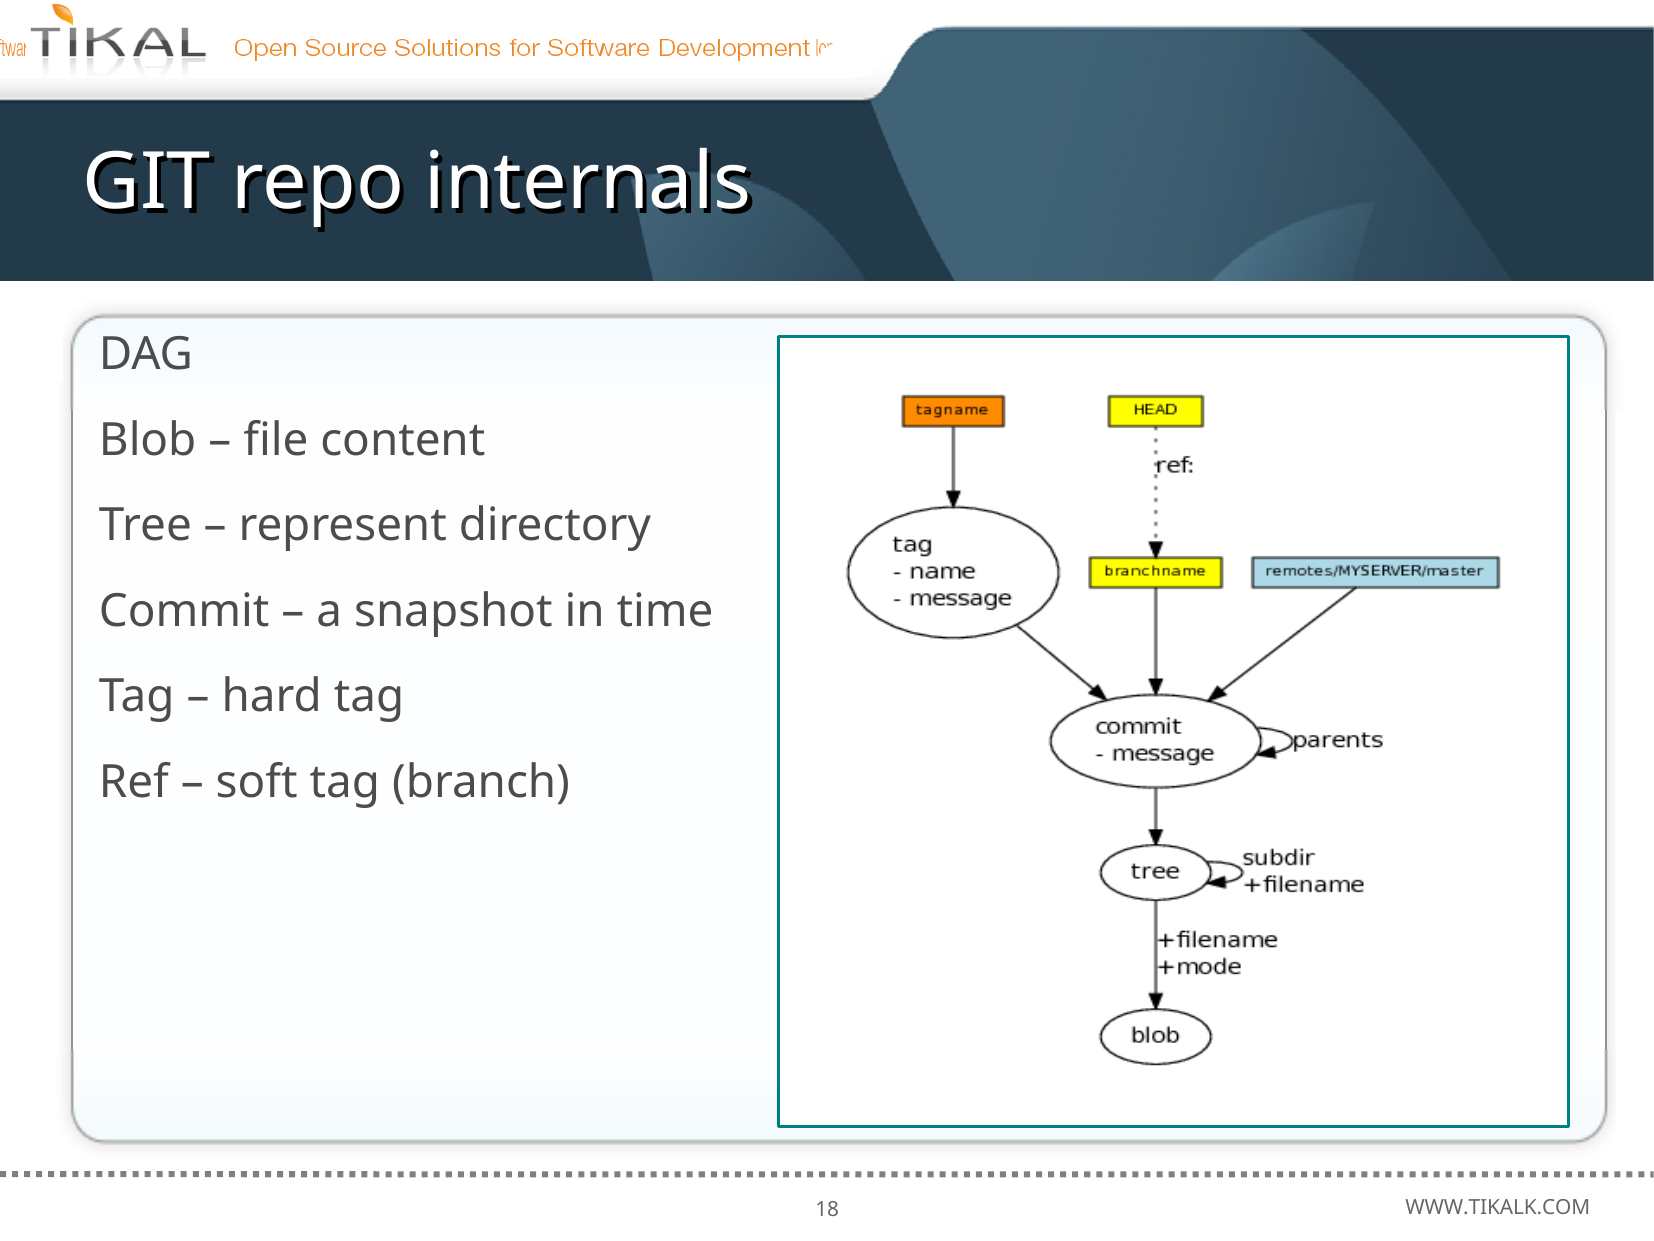

# GIT repo internals
DAG
Blob – file content
Tree – represent directory
Commit – a snapshot in time
Tag – hard tag
Ref – soft tag (branch)